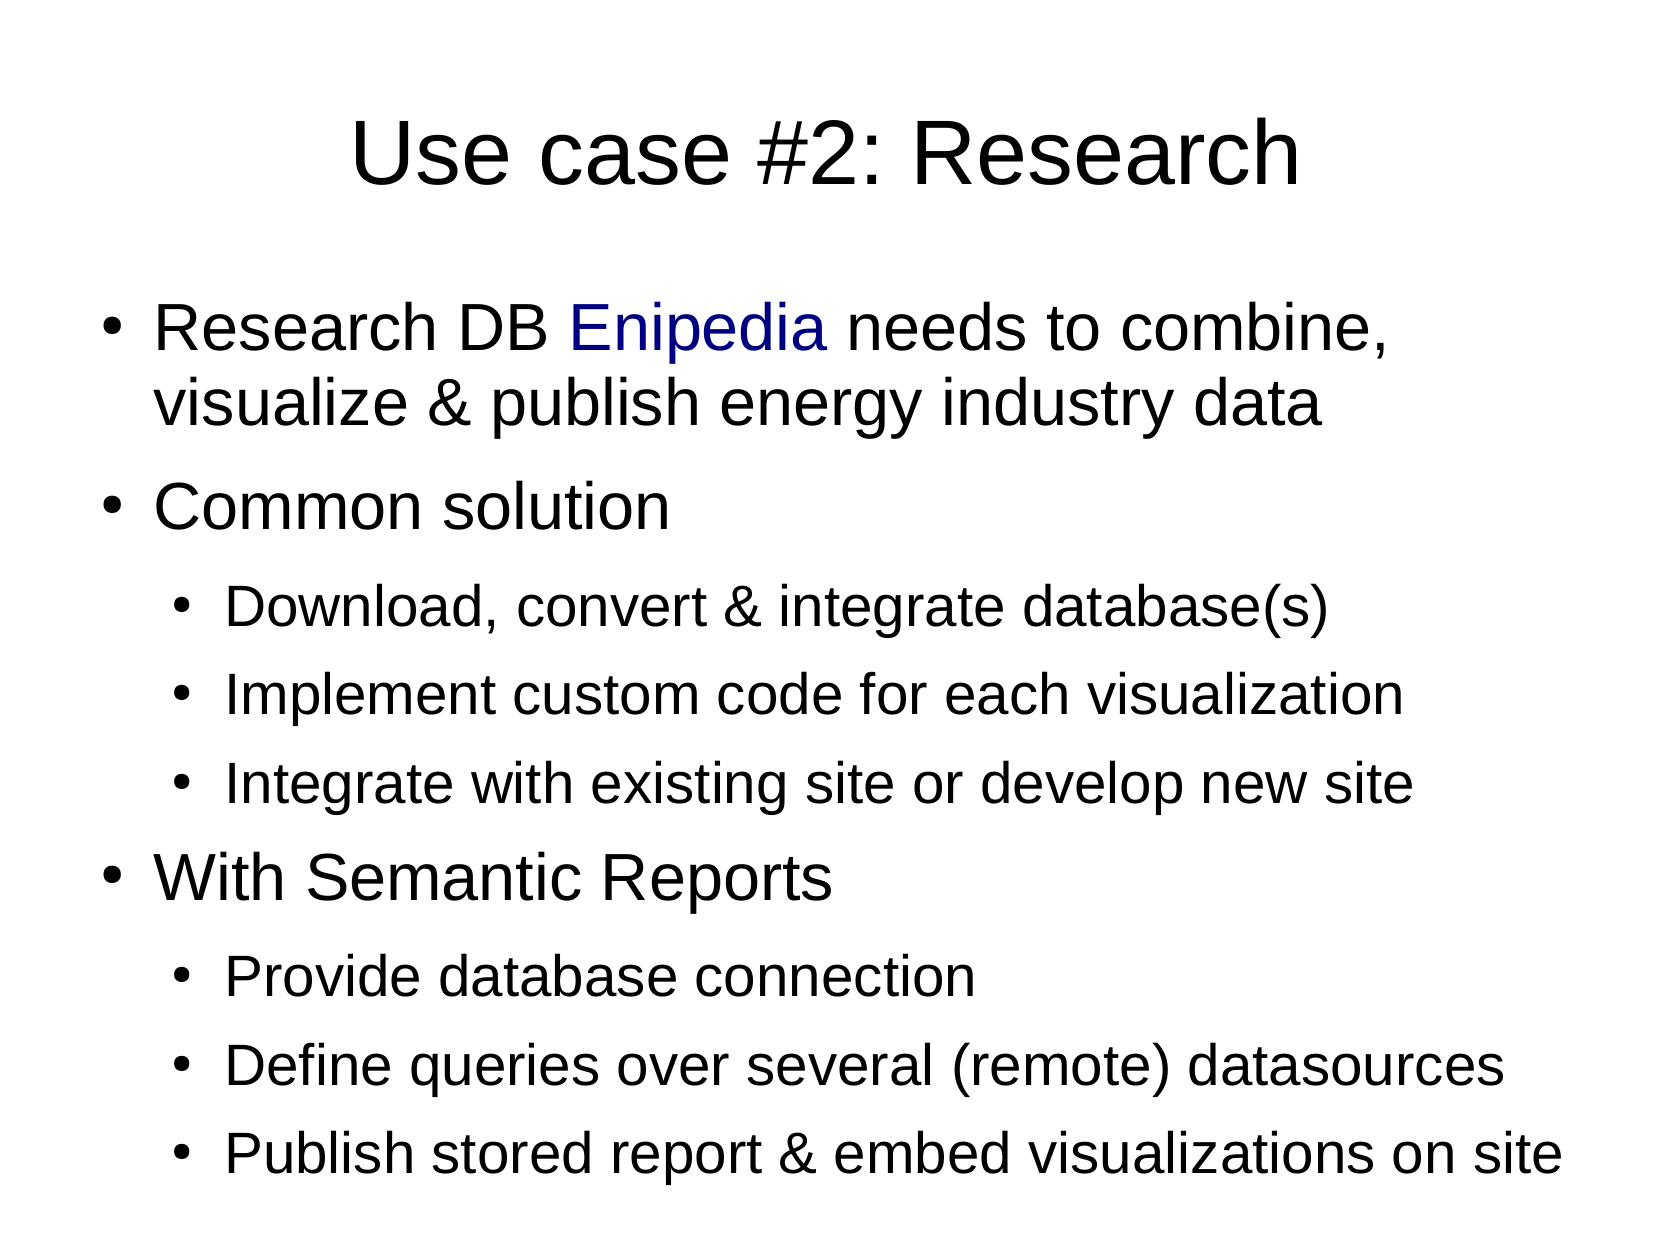

# Use case #2: Research
Research DB Enipedia needs to combine, visualize & publish energy industry data
Common solution
Download, convert & integrate database(s)
Implement custom code for each visualization
Integrate with existing site or develop new site
With Semantic Reports
Provide database connection
Define queries over several (remote) datasources
Publish stored report & embed visualizations on site